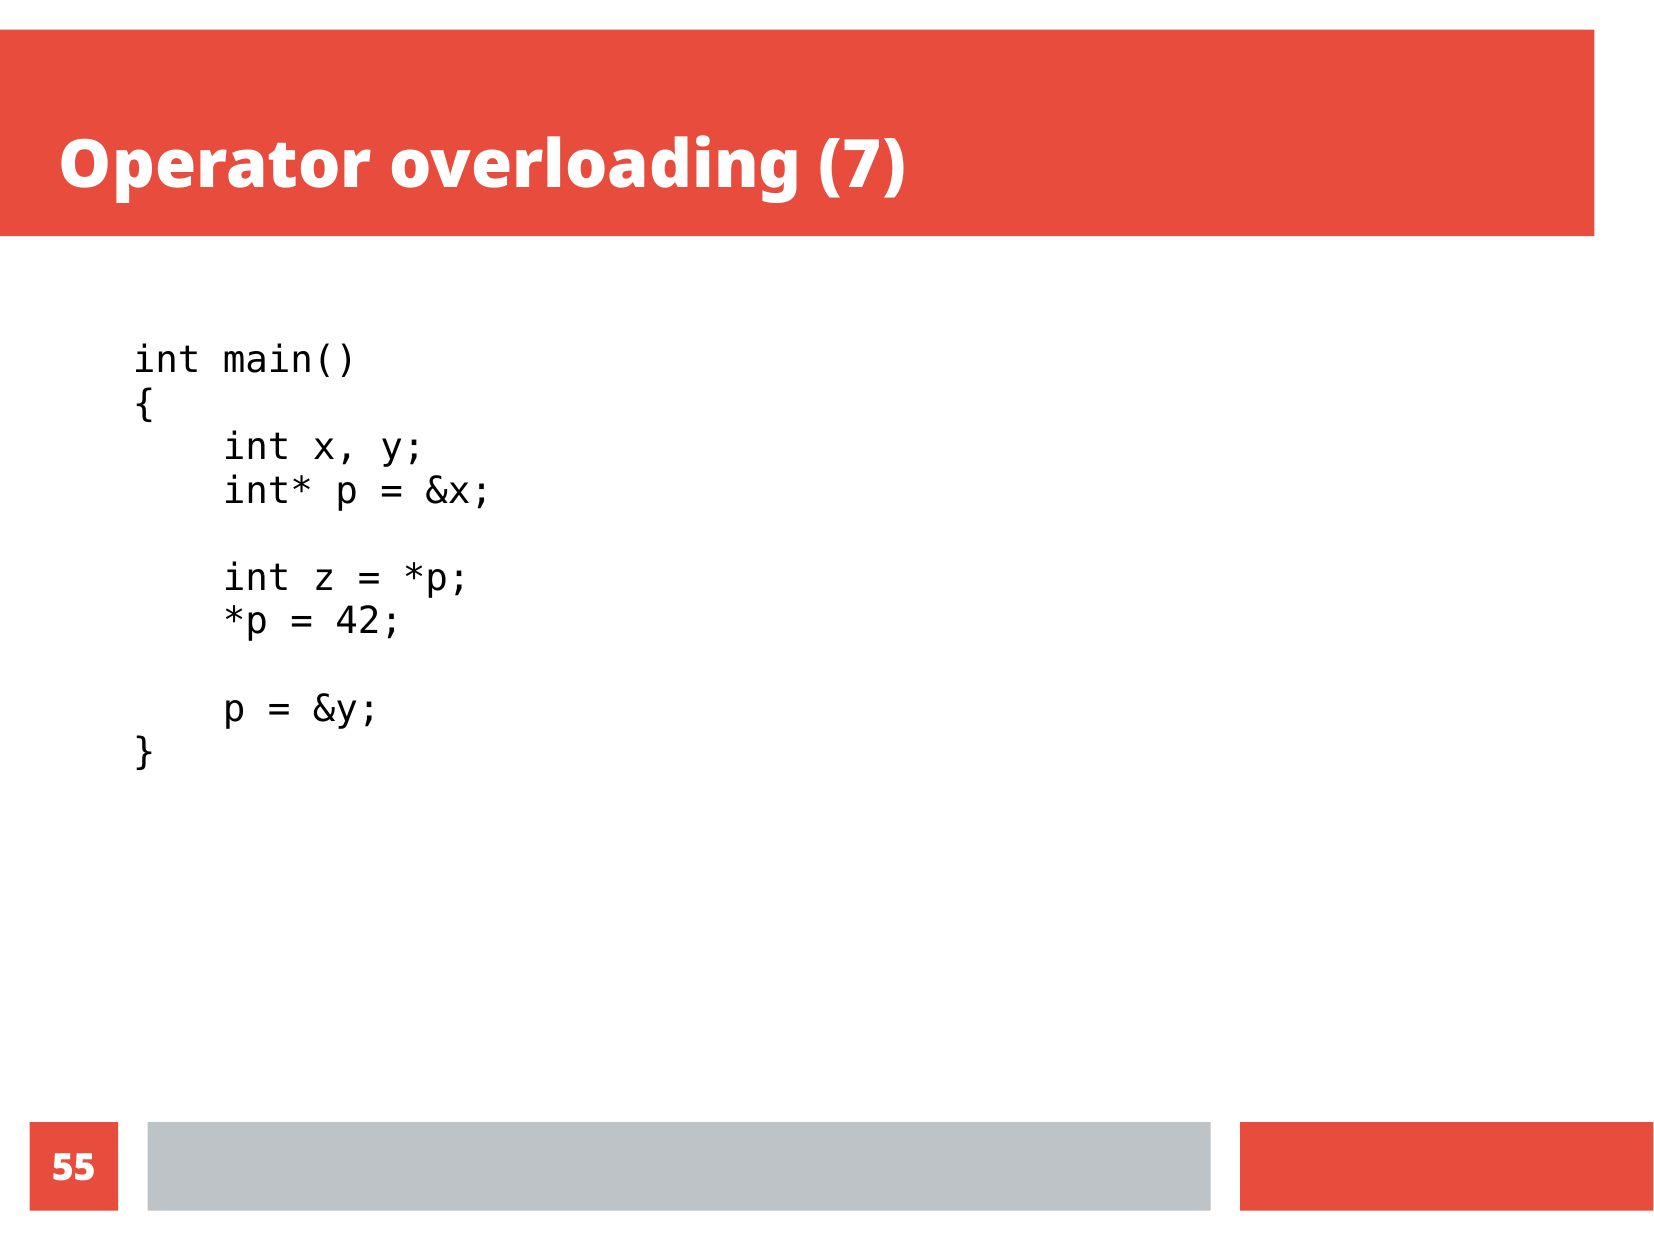

# Operator overloading (7)
int main()
{
 int x, y;
 int* p = &x;
 int z = *p;
 *p = 42;
 p = &y;
}
55